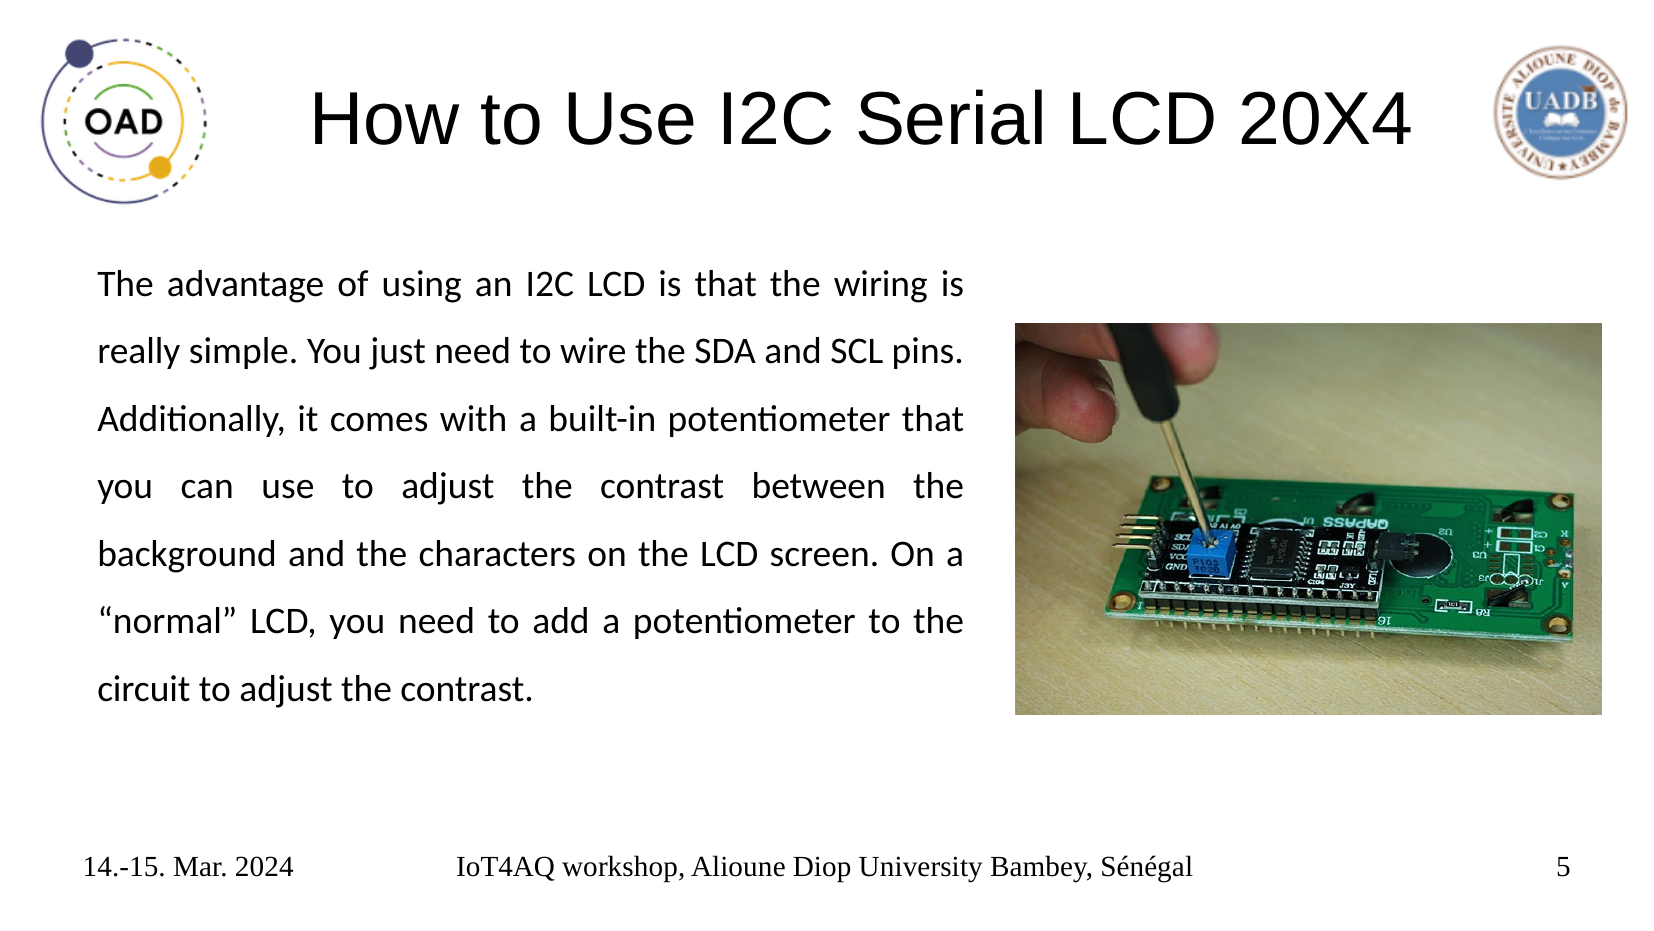

How to Use I2C Serial LCD 20X4
The advantage of using an I2C LCD is that the wiring is really simple. You just need to wire the SDA and SCL pins.
Additionally, it comes with a built-in potentiometer that you can use to adjust the contrast between the background and the characters on the LCD screen. On a “normal” LCD, you need to add a potentiometer to the circuit to adjust the contrast.
14.-15. Mar. 2024
IoT4AQ workshop, Alioune Diop University Bambey, Sénégal